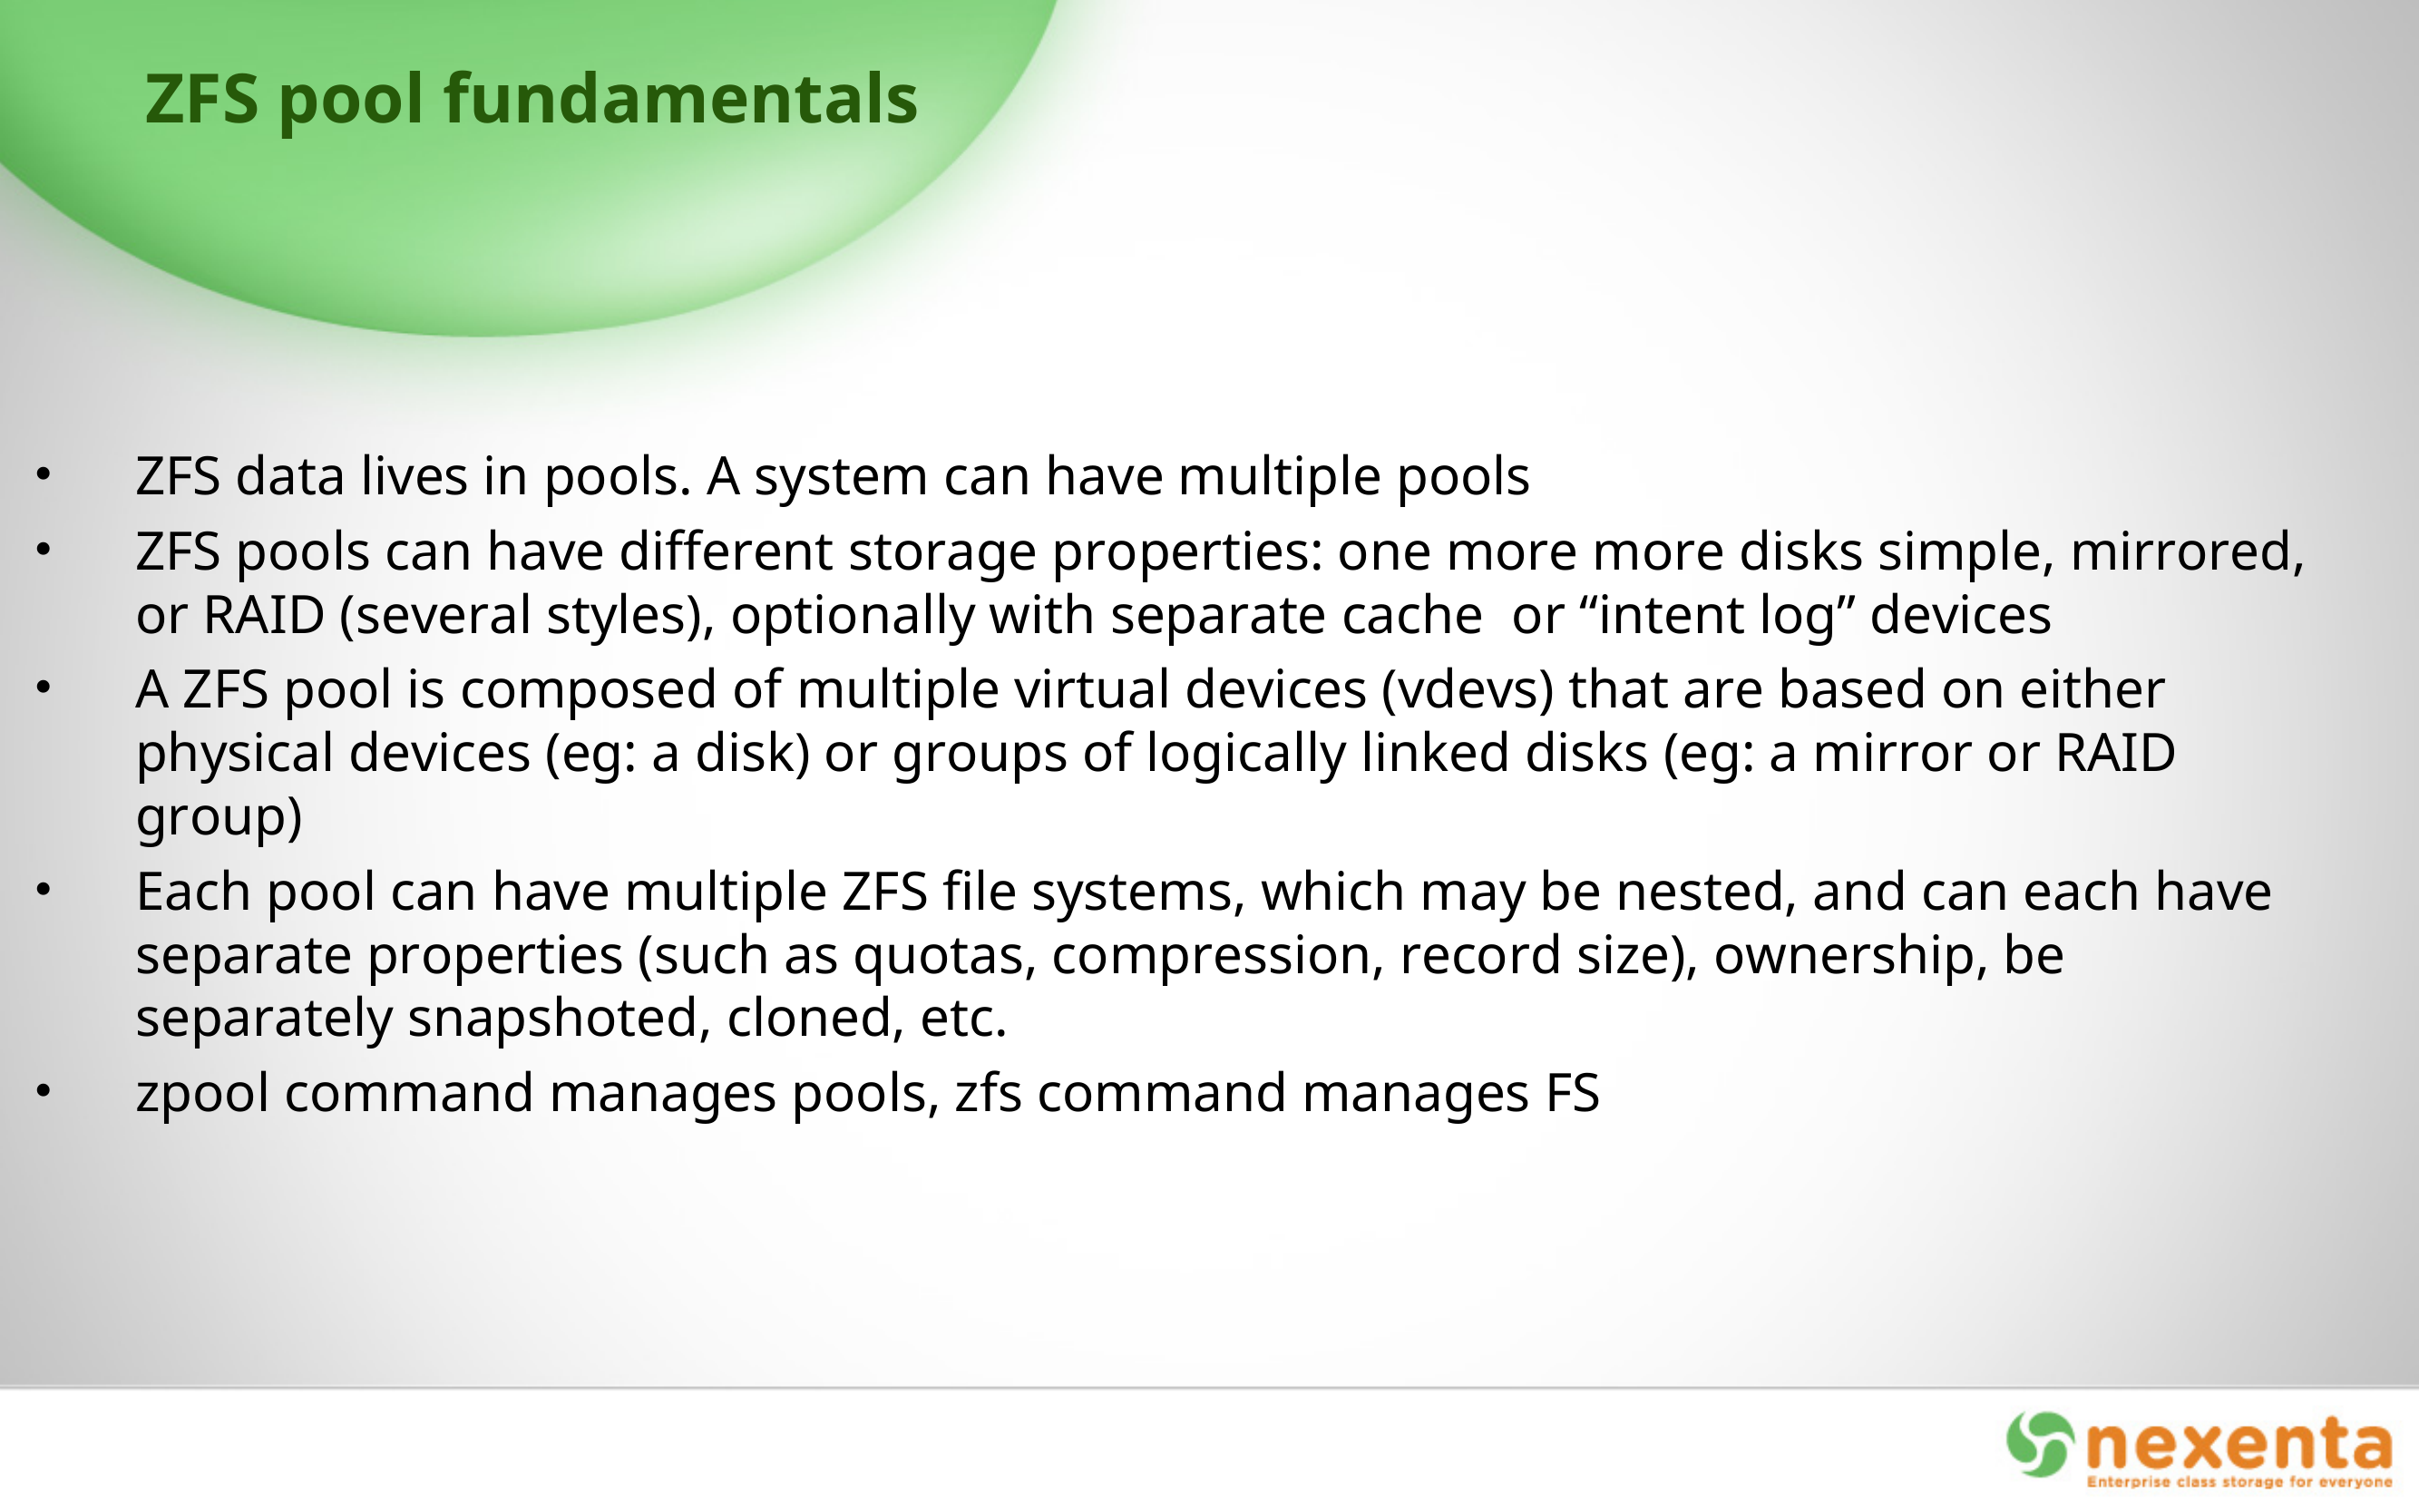

ZFS pool fundamentals
ZFS data lives in pools. A system can have multiple pools
ZFS pools can have different storage properties: one more more disks simple, mirrored, or RAID (several styles), optionally with separate cache or “intent log” devices
A ZFS pool is composed of multiple virtual devices (vdevs) that are based on either physical devices (eg: a disk) or groups of logically linked disks (eg: a mirror or RAID group)
Each pool can have multiple ZFS file systems, which may be nested, and can each have separate properties (such as quotas, compression, record size), ownership, be separately snapshoted, cloned, etc.
zpool command manages pools, zfs command manages FS